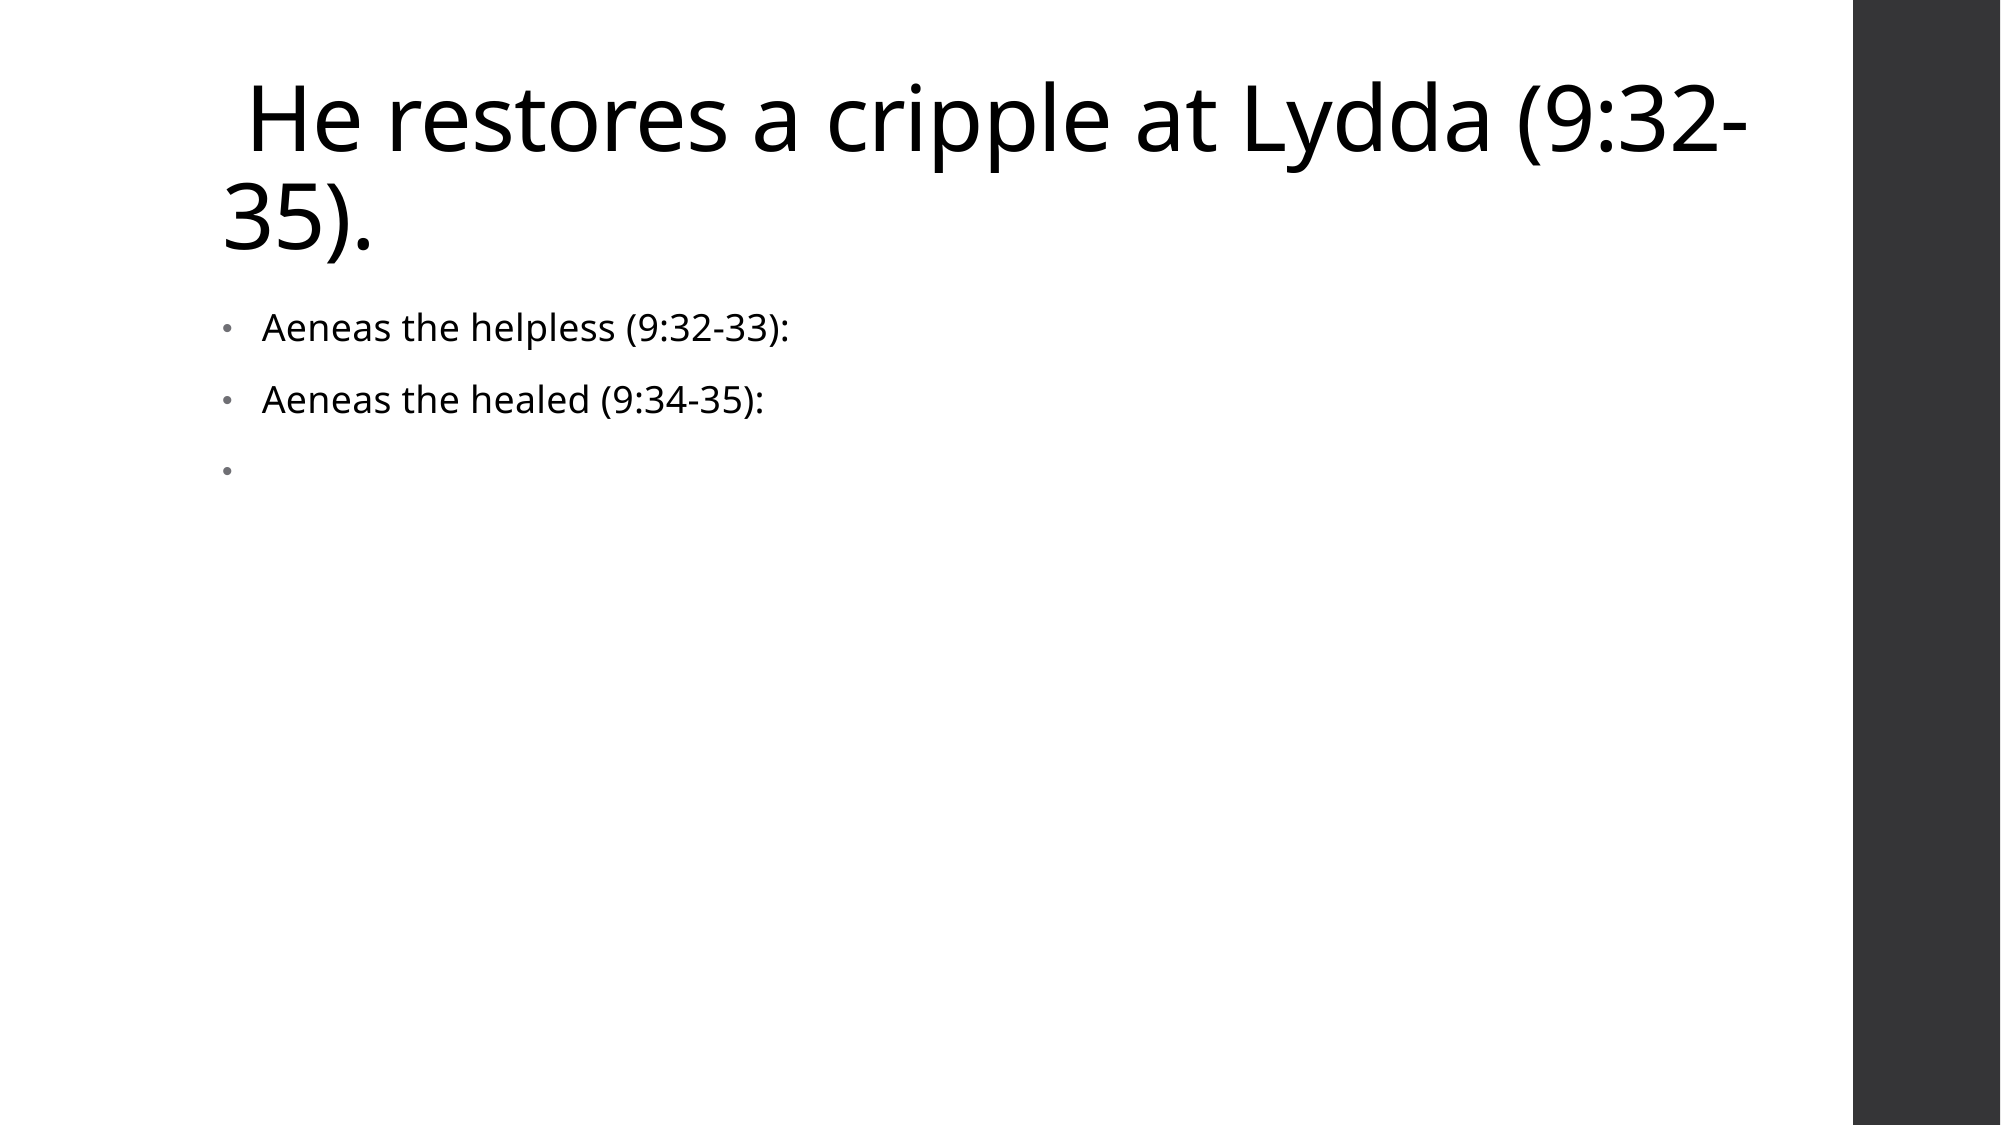

# He restores a cripple at Lydda (9:32-35).
 Aeneas the helpless (9:32-33):
 Aeneas the healed (9:34-35):